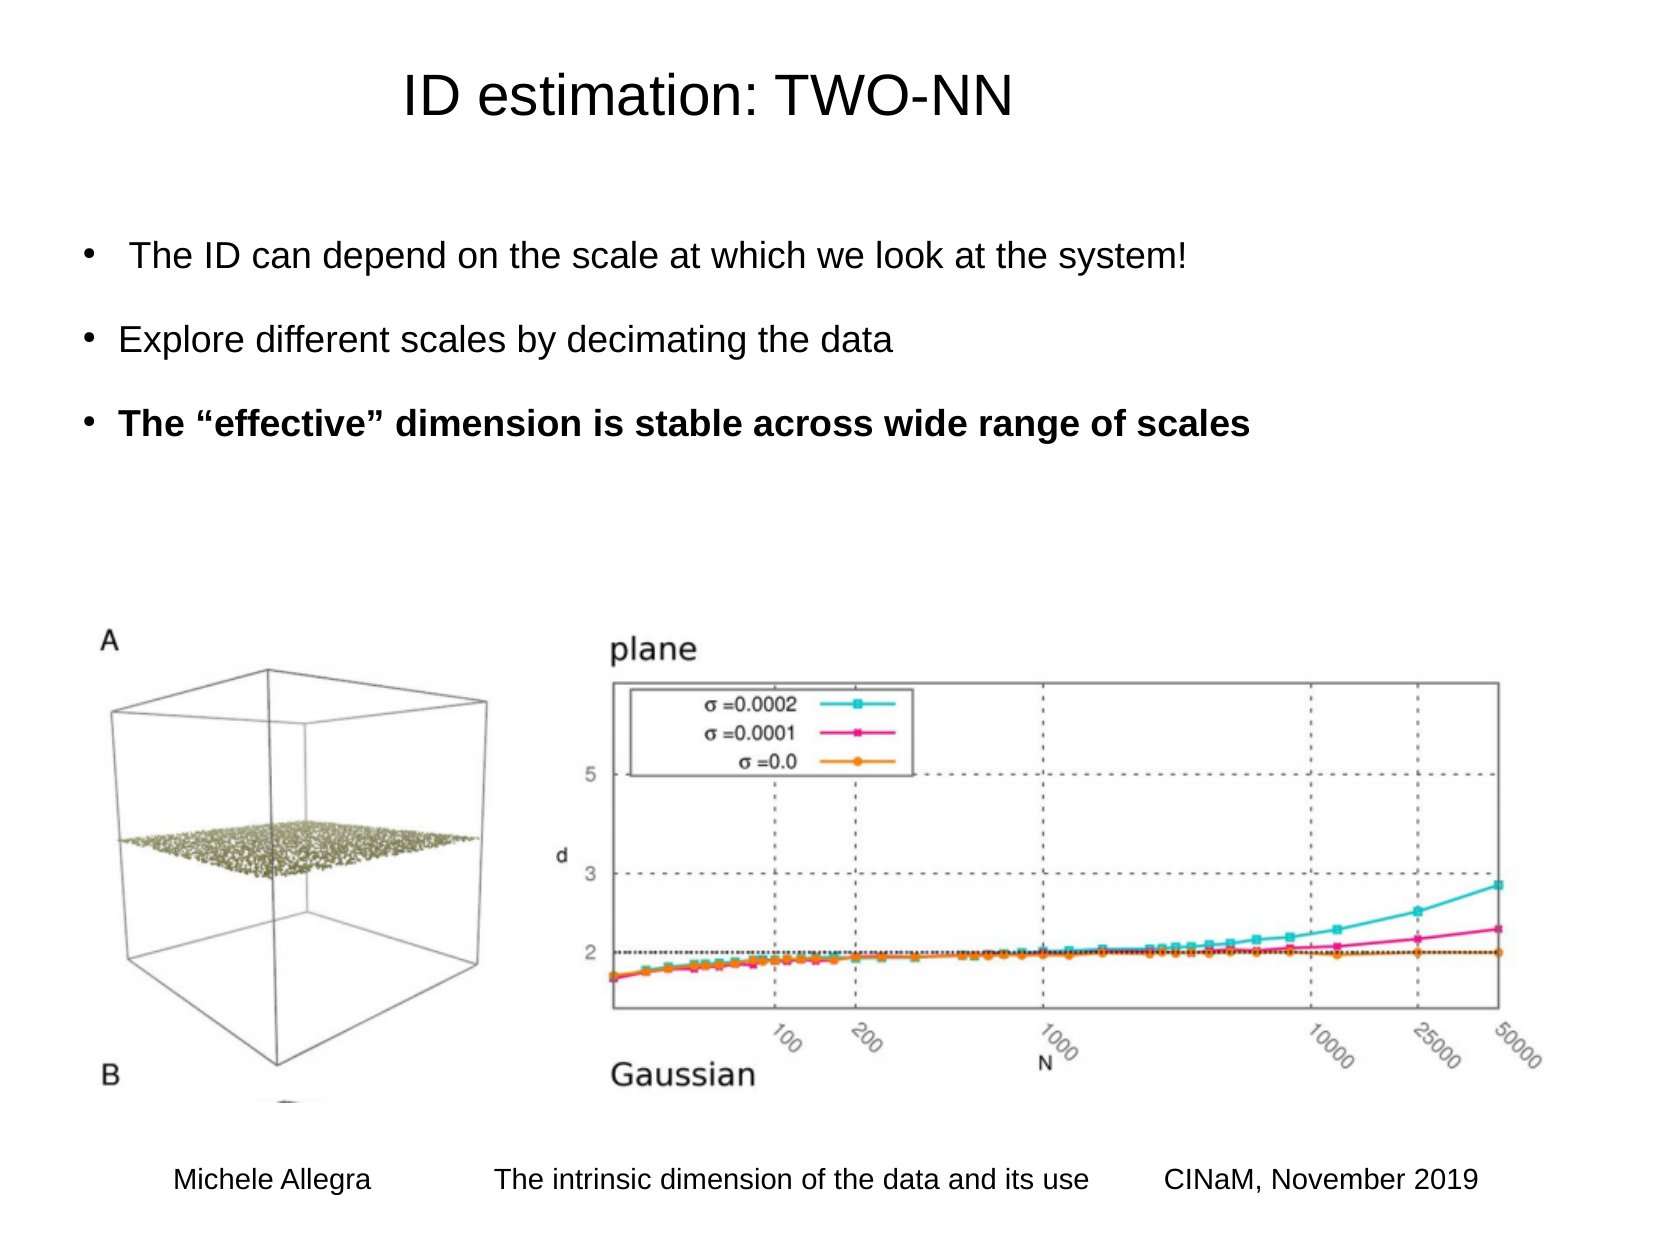

# ID estimation: TWO-NN
 The ID can depend on the scale at which we look at the system!
Explore different scales by decimating the data
The “effective” dimension is stable across wide range of scales
Michele Allegra The intrinsic dimension of the data and its use CINaM, November 2019